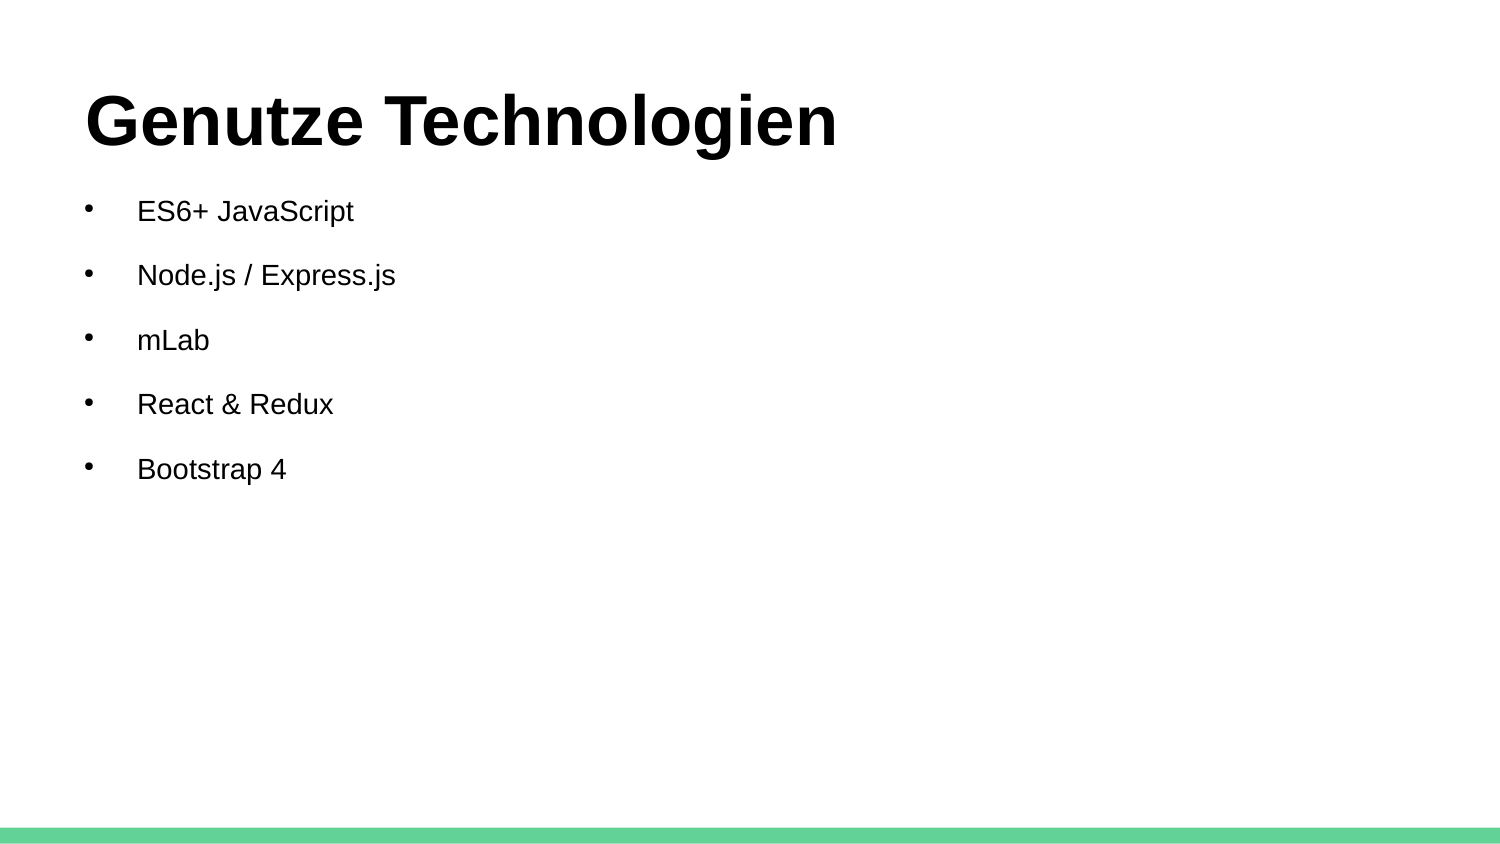

Genutze Technologien
# ES6+ JavaScript
Node.js / Express.js
mLab
React & Redux
Bootstrap 4